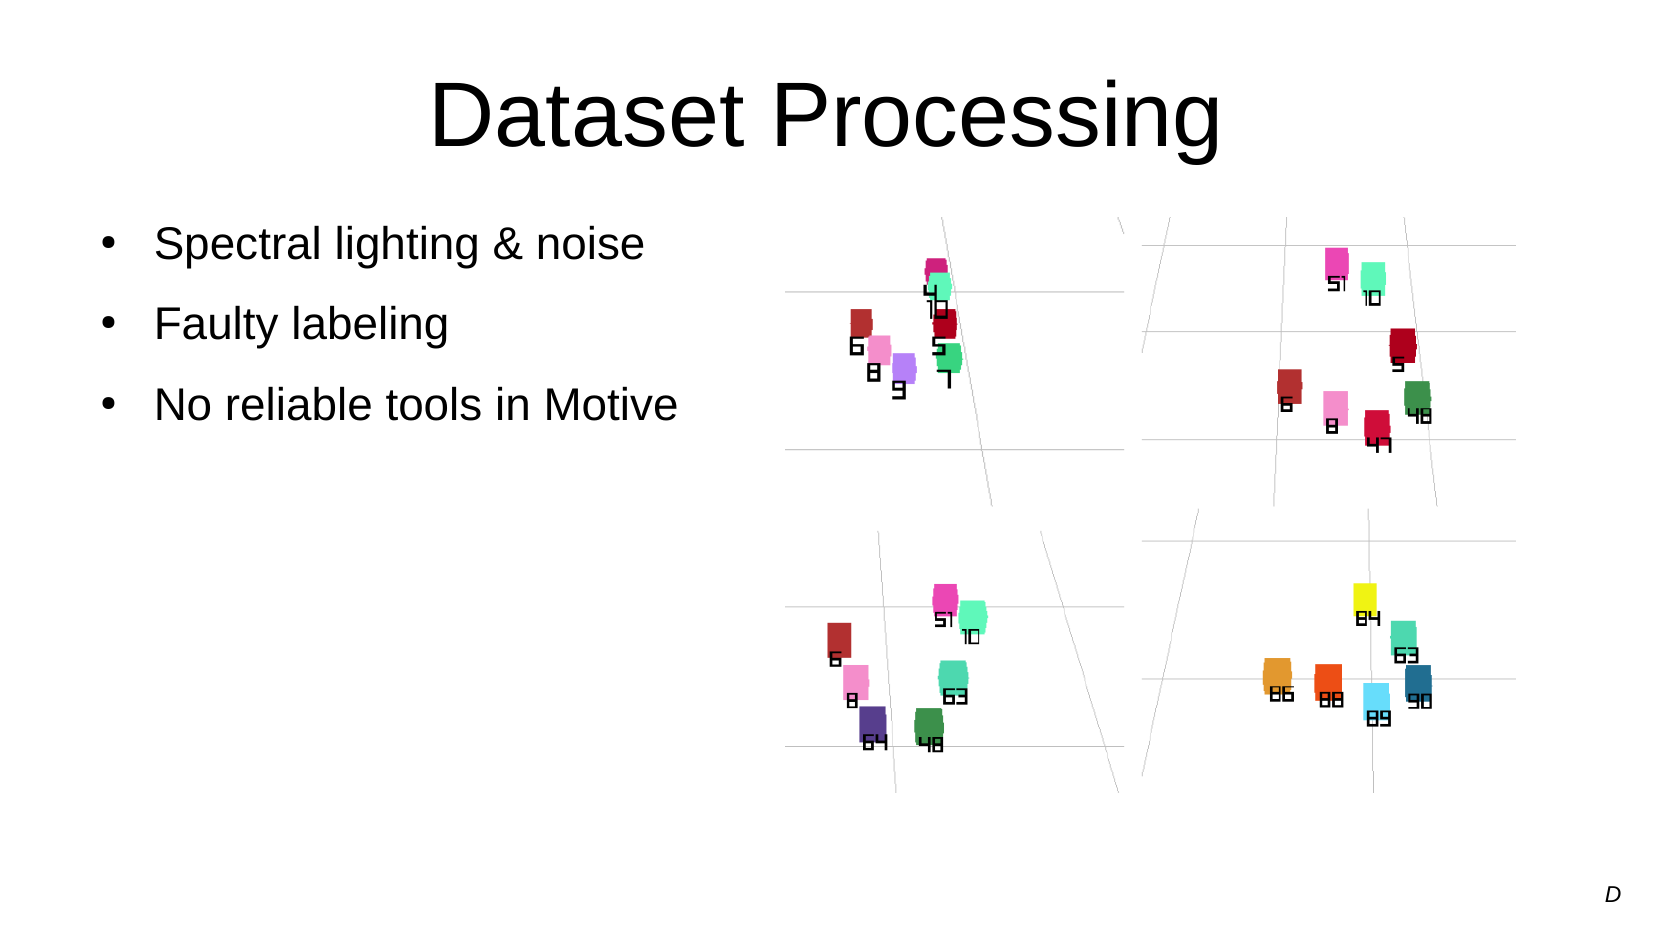

Dataset Processing
# Spectral lighting & noise
Faulty labeling
No reliable tools in Motive
D